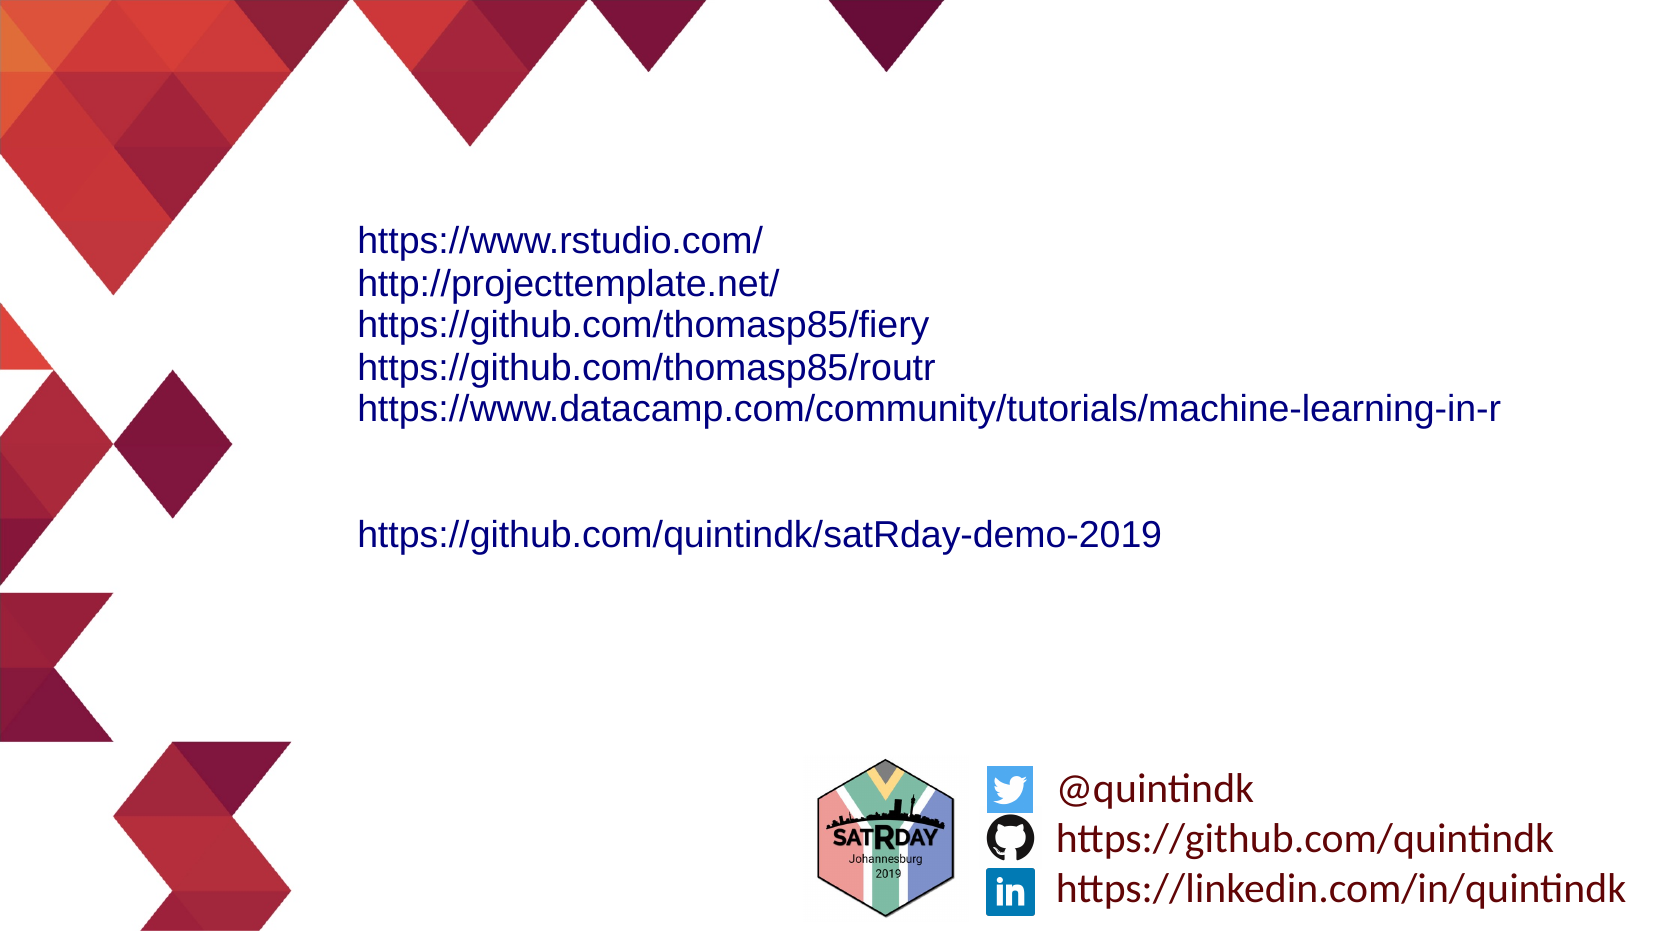

https://www.rstudio.com/
http://projecttemplate.net/
https://github.com/thomasp85/fiery
https://github.com/thomasp85/routr
https://www.datacamp.com/community/tutorials/machine-learning-in-r
https://github.com/quintindk/satRday-demo-2019
@quintindk
https://github.com/quintindk
https://linkedin.com/in/quintindk